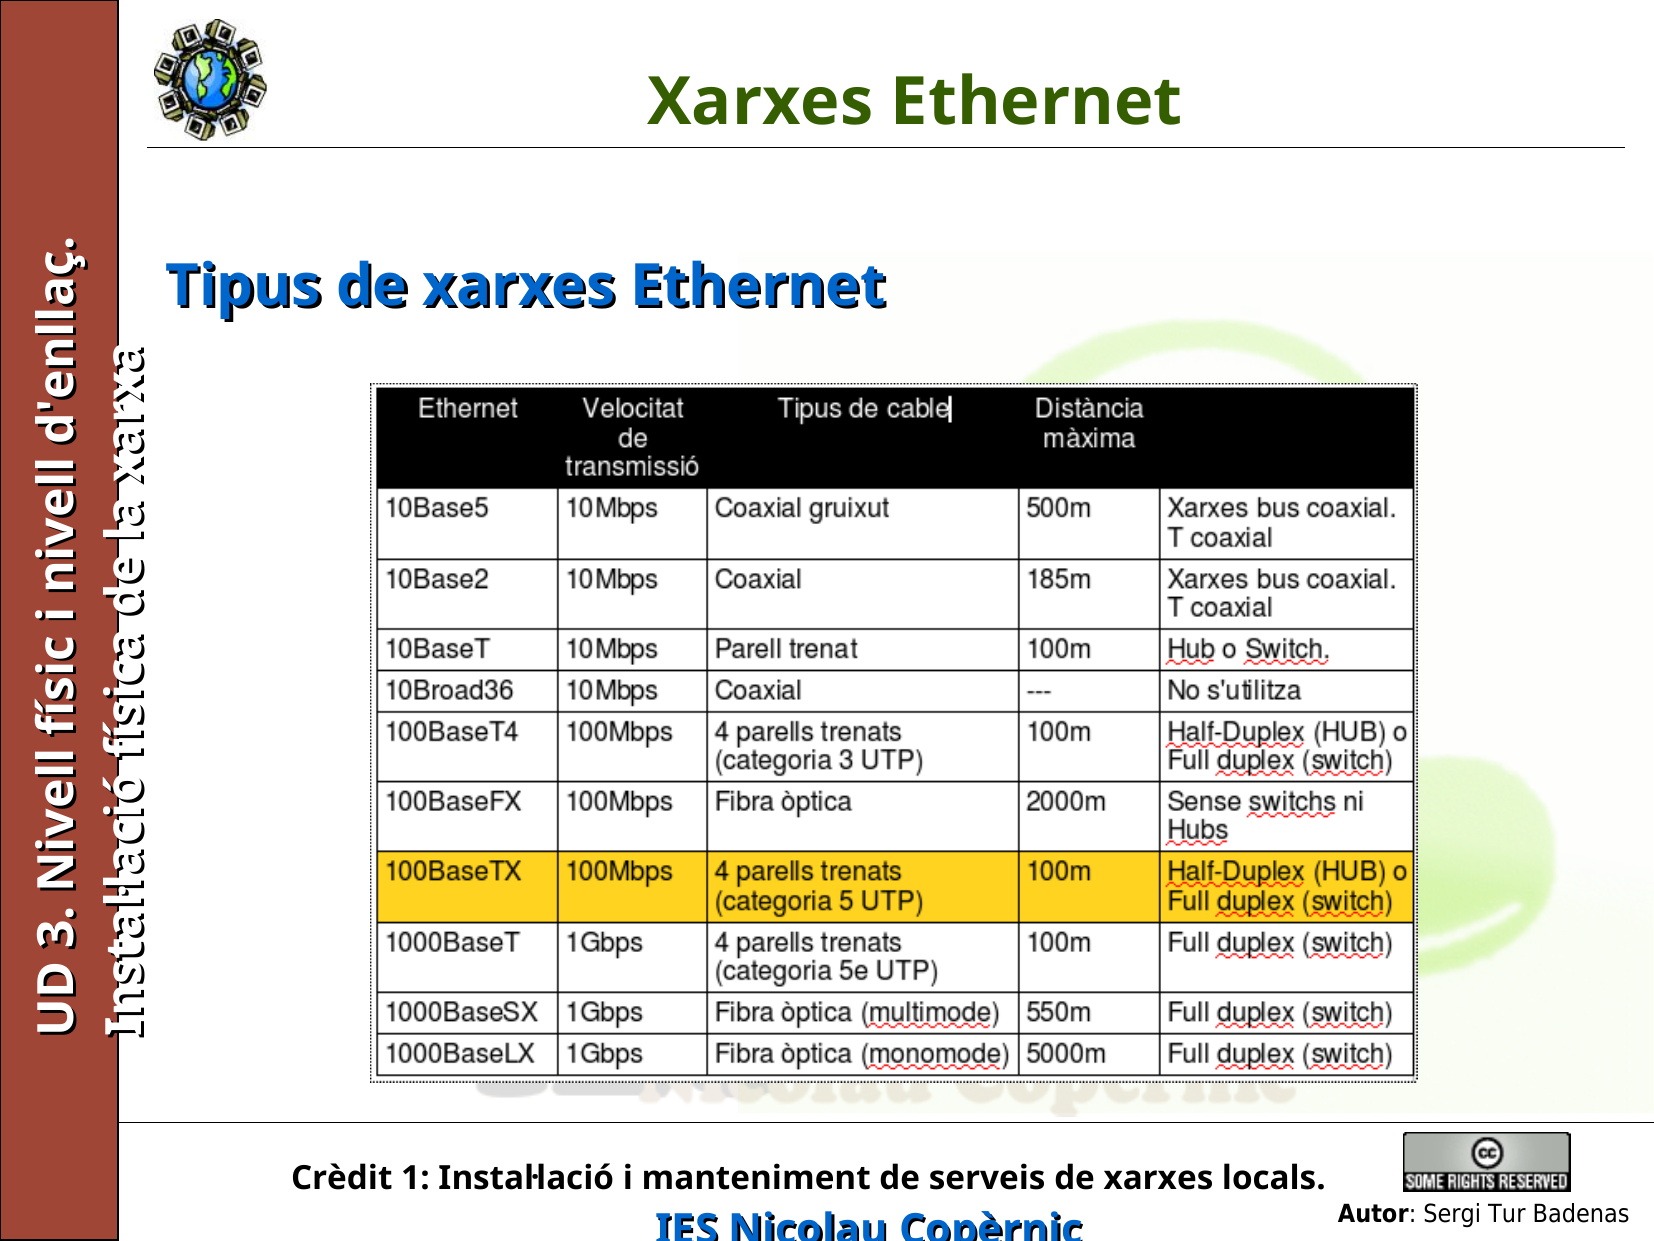

# Xarxes Ethernet
Tipus de xarxes Ethernet